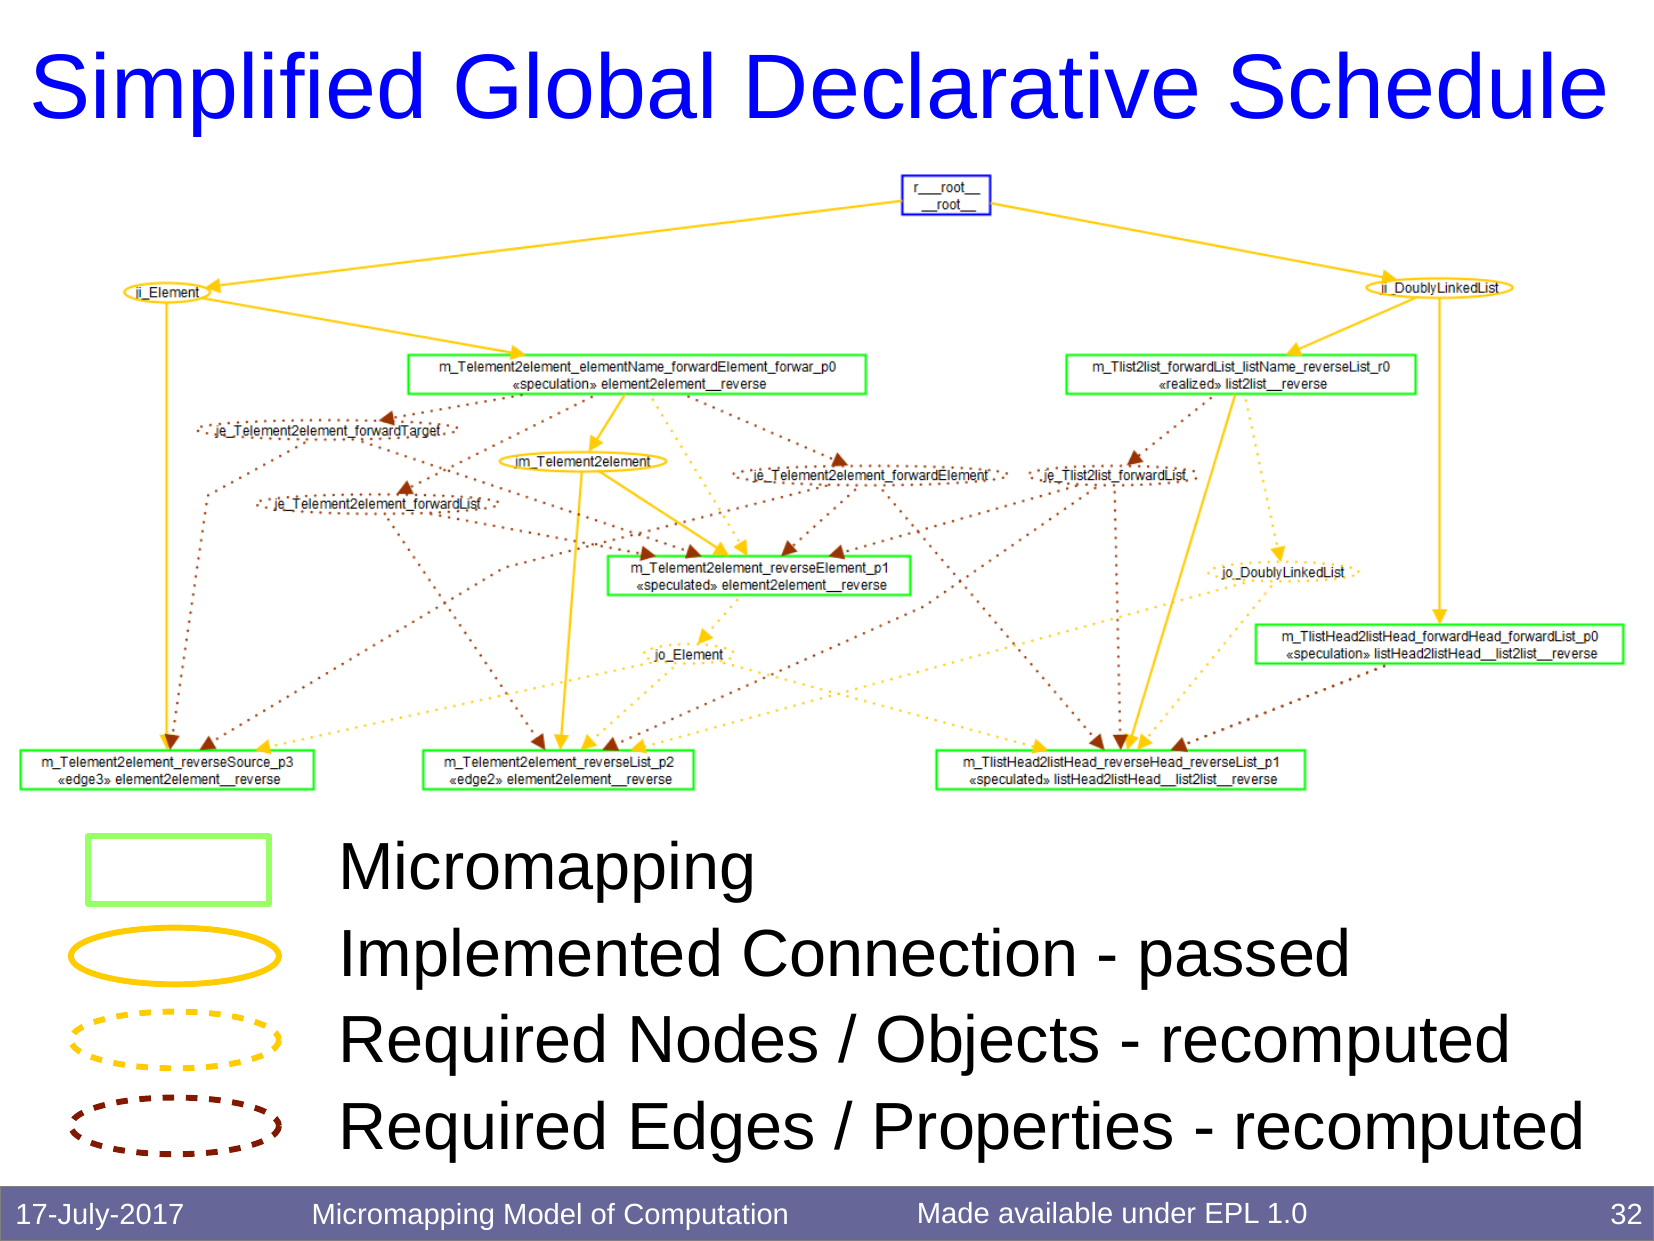

# Simplified Global Declarative Schedule
Micromapping
Implemented Connection - passed
Required Nodes / Objects - recomputed
Required Edges / Properties - recomputed
17-July-2017
Micromapping Model of Computation
32